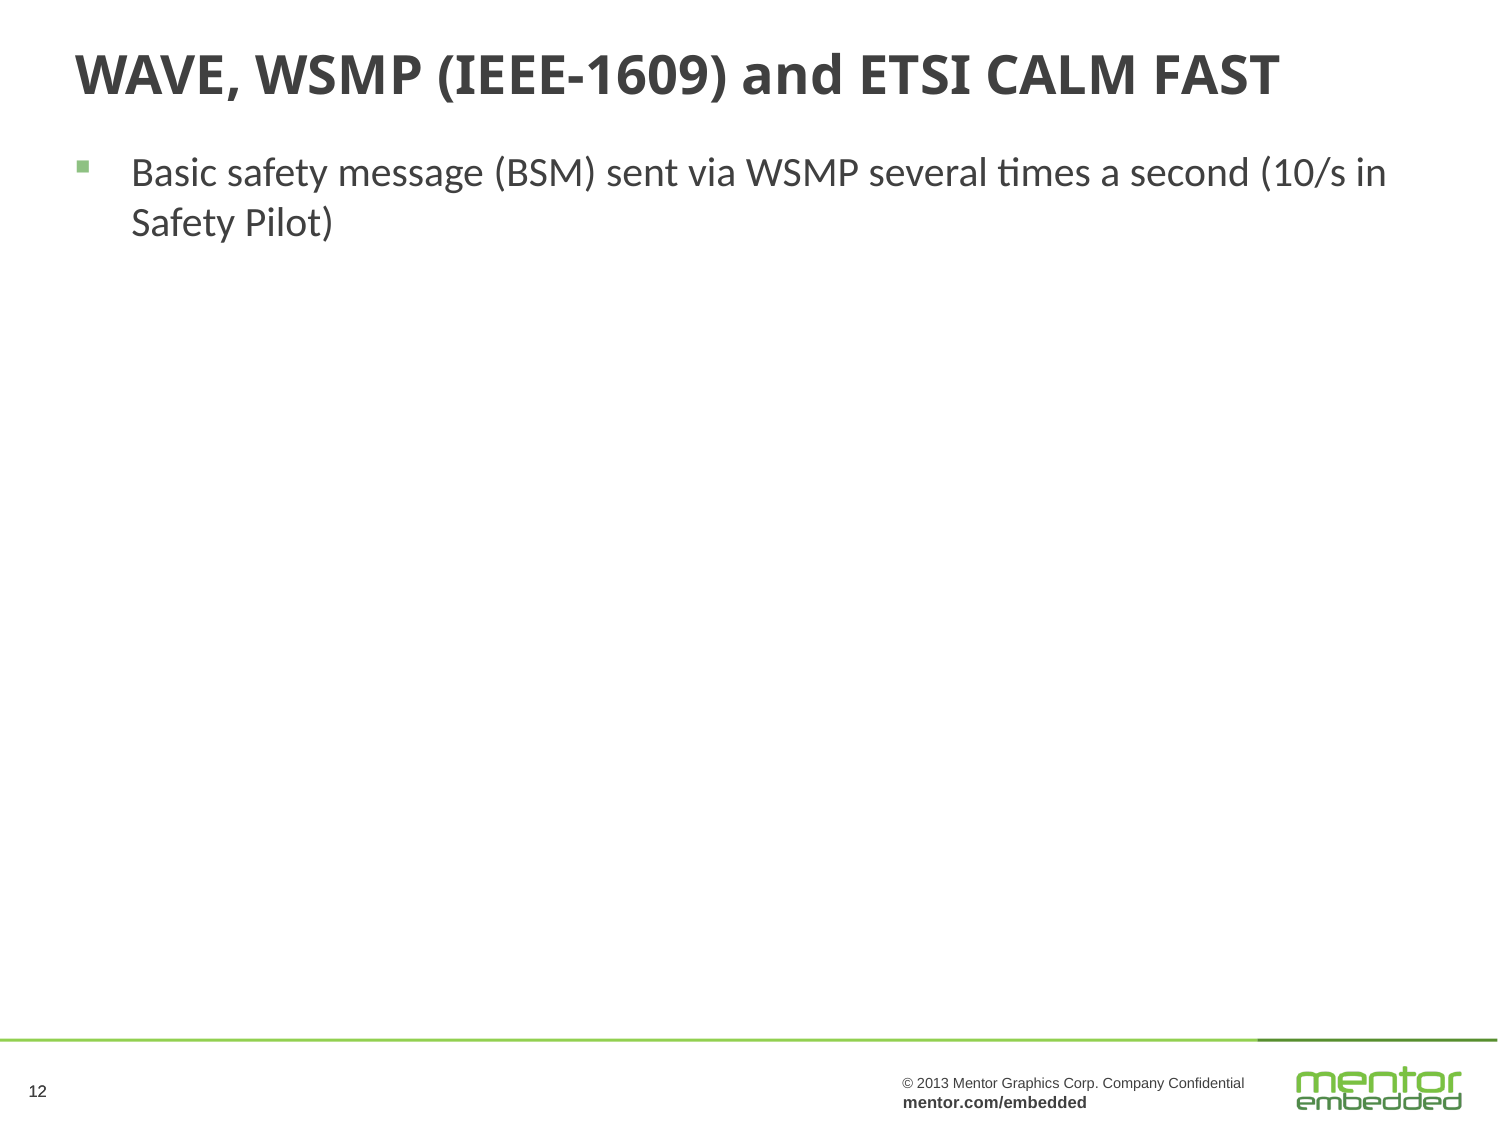

# WAVE, WSMP (IEEE-1609) and ETSI CALM FAST
Basic safety message (BSM) sent via WSMP several times a second (10/s in Safety Pilot)